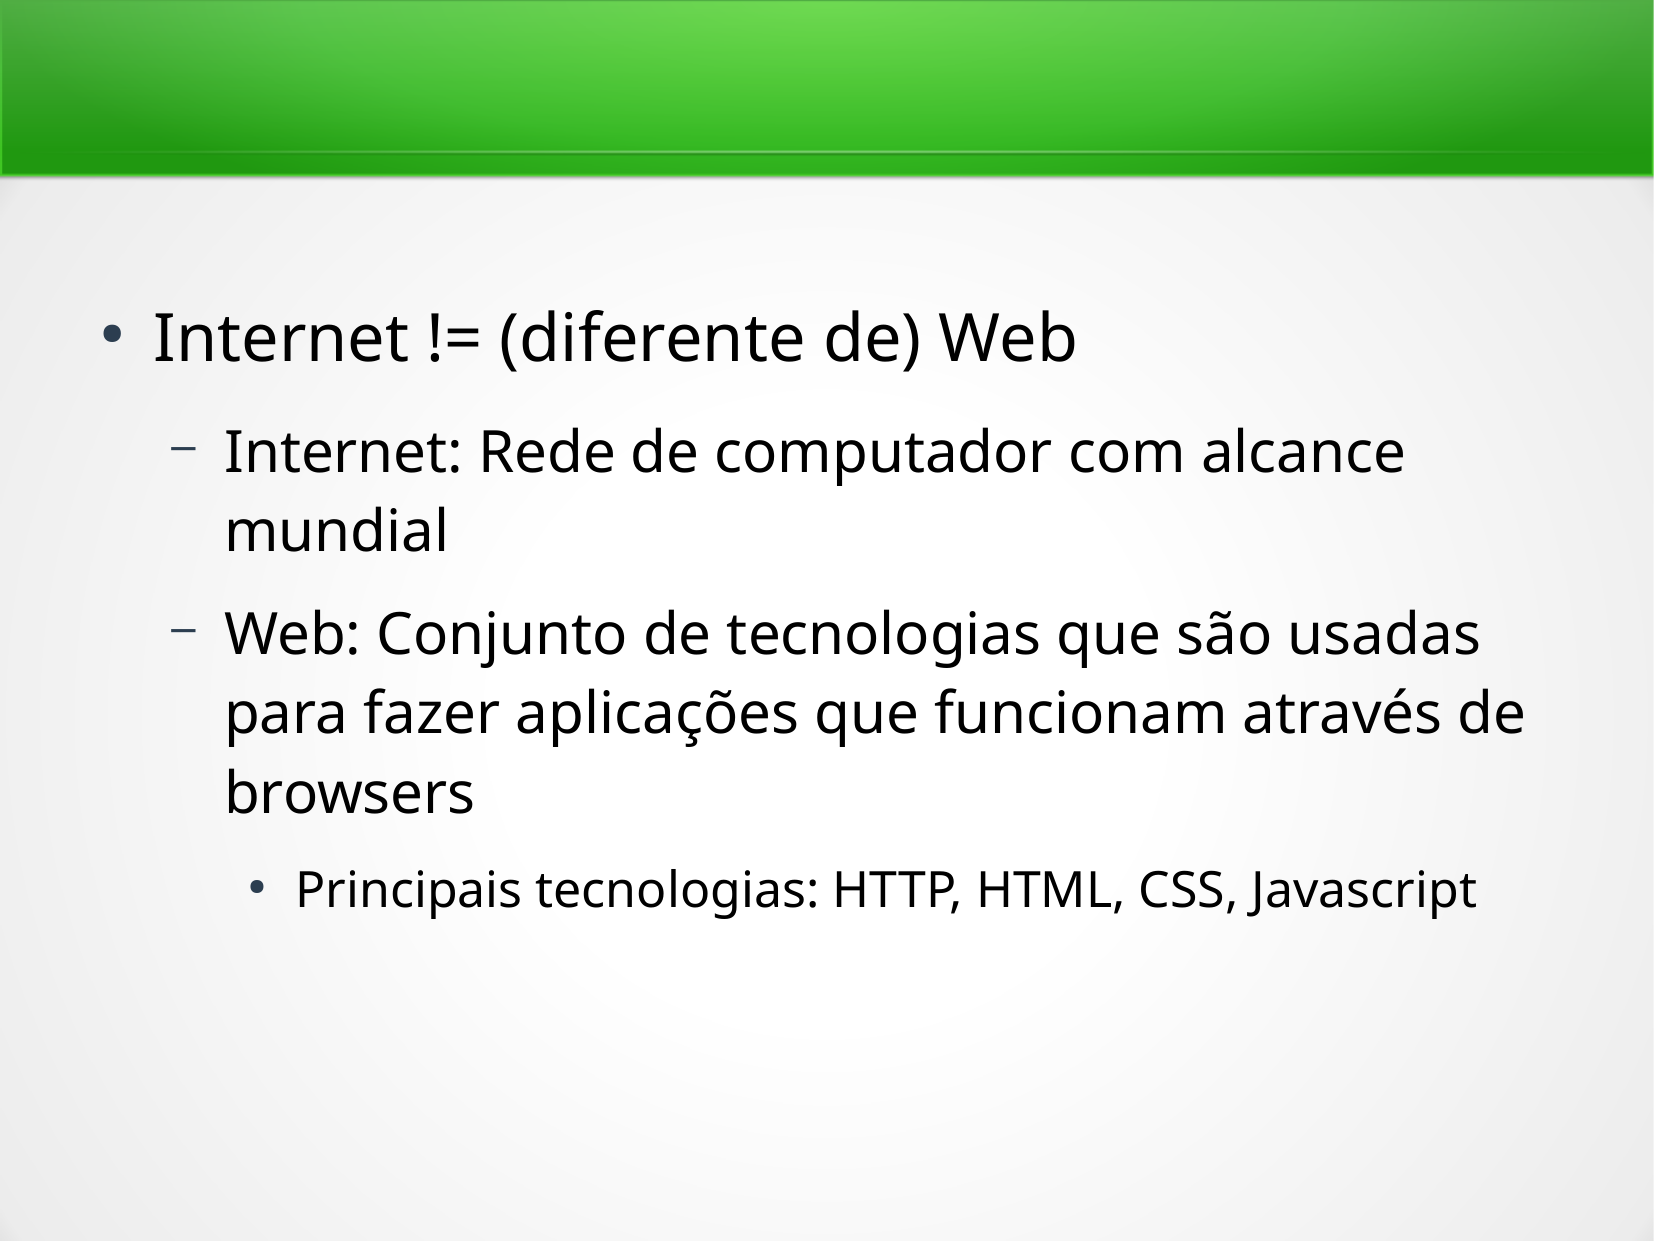

#
Internet != (diferente de) Web
Internet: Rede de computador com alcance mundial
Web: Conjunto de tecnologias que são usadas para fazer aplicações que funcionam através de browsers
Principais tecnologias: HTTP, HTML, CSS, Javascript